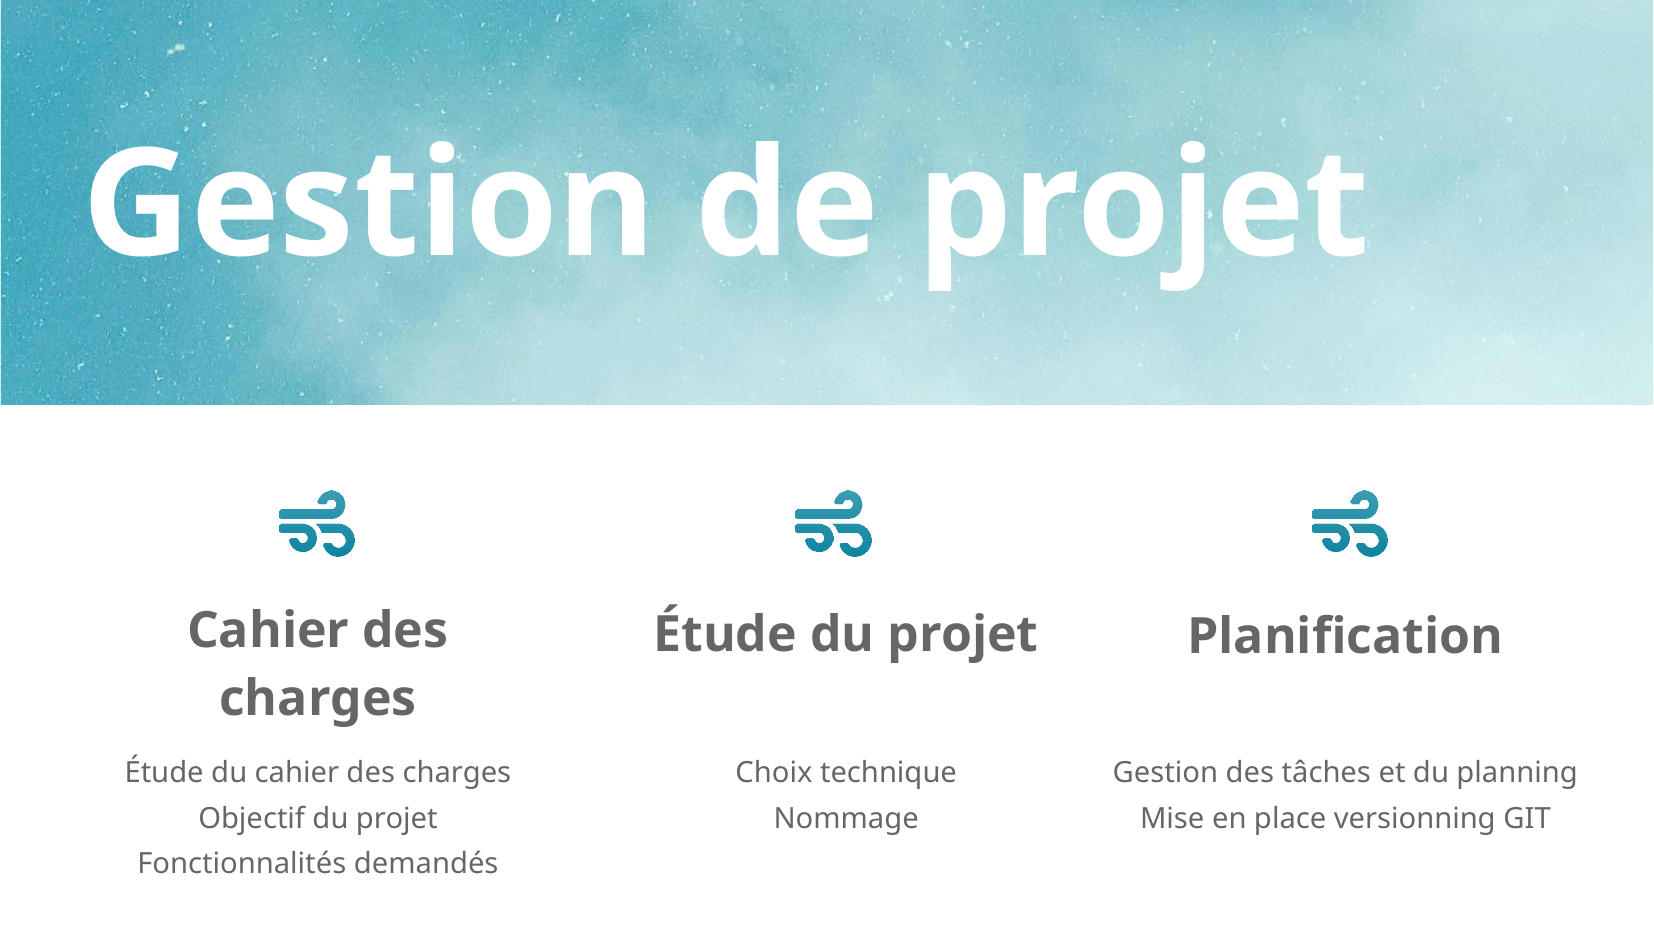

# Gestion de projet
Étude du projet
Choix technique
Nommage
Cahier des charges
Étude du cahier des charges
Objectif du projet
Fonctionnalités demandés
Planification
Gestion des tâches et du planning
Mise en place versionning GIT